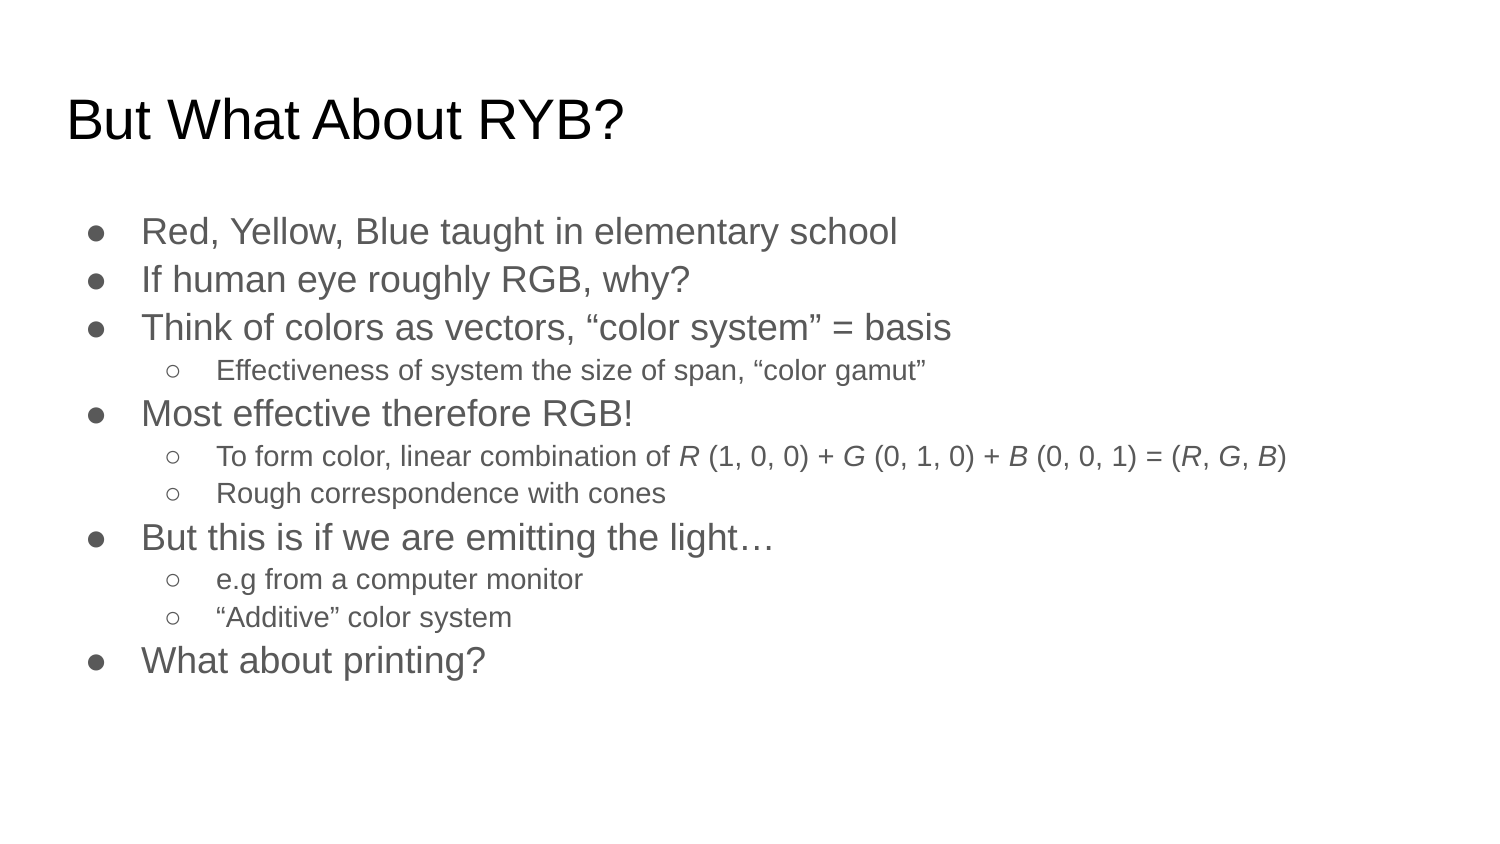

# But What About RYB?
Red, Yellow, Blue taught in elementary school
If human eye roughly RGB, why?
Think of colors as vectors, “color system” = basis
Effectiveness of system the size of span, “color gamut”
Most effective therefore RGB!
To form color, linear combination of R (1, 0, 0) + G (0, 1, 0) + B (0, 0, 1) = (R, G, B)
Rough correspondence with cones
But this is if we are emitting the light…
e.g from a computer monitor
“Additive” color system
What about printing?